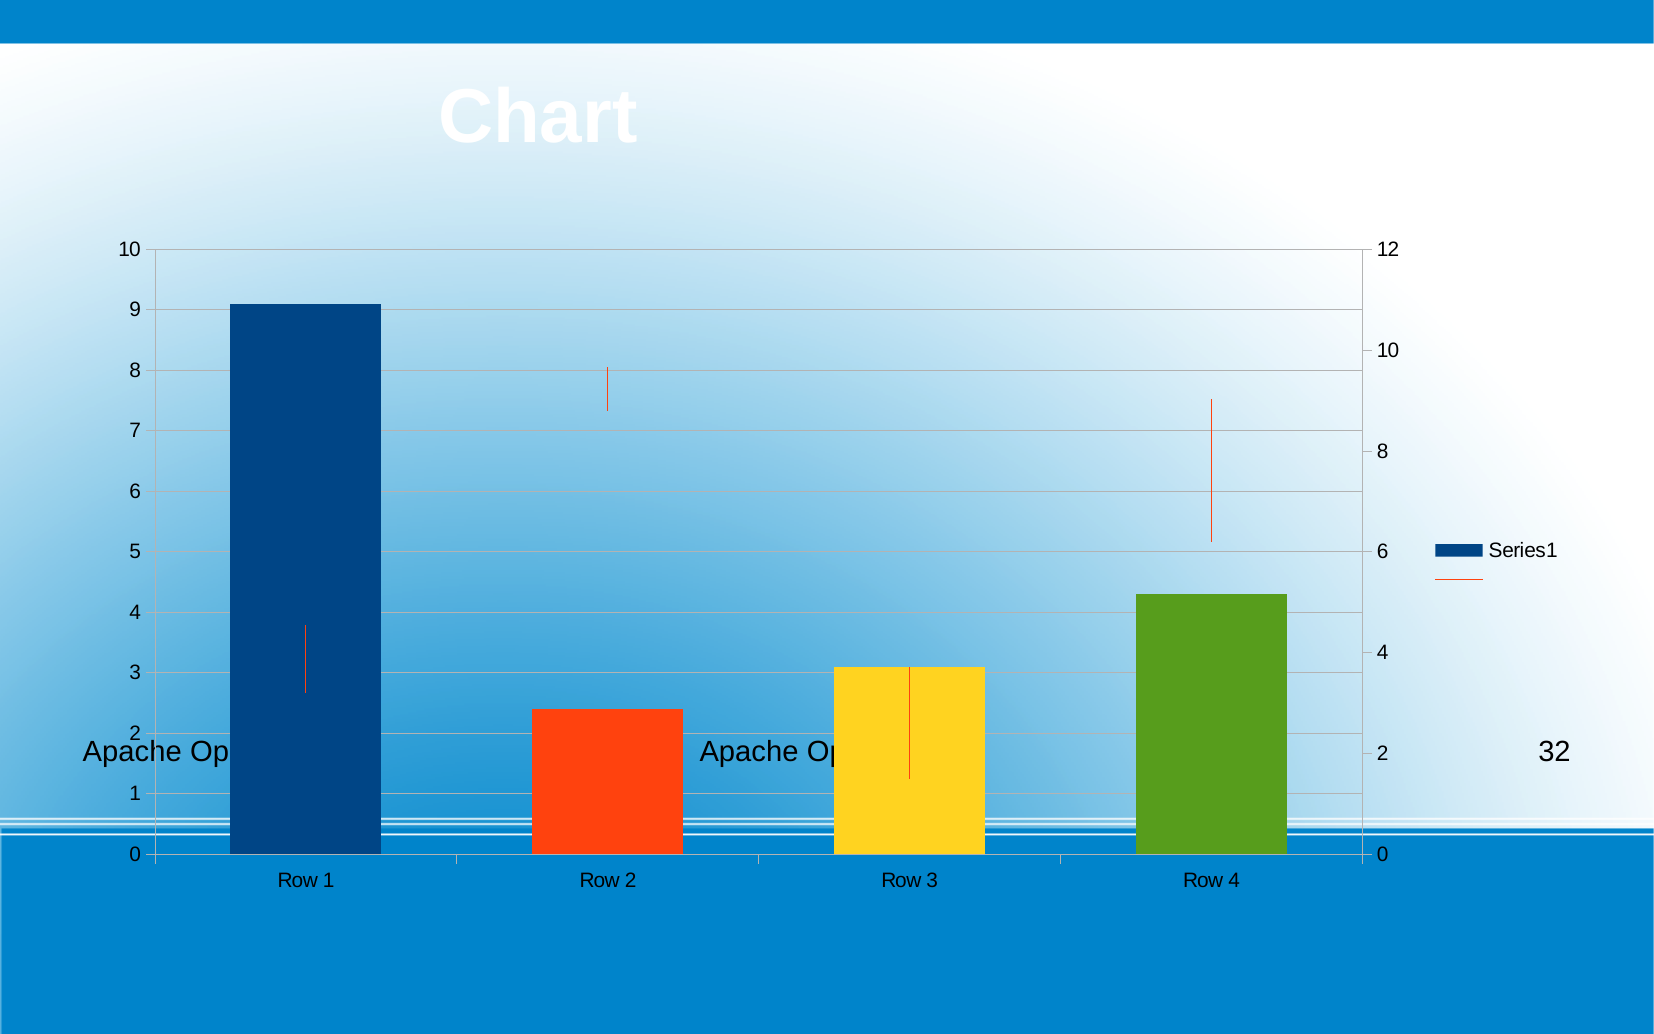

# Chart
[unsupported chart]
Apache OpenOffice
Apache OpenOffice
32